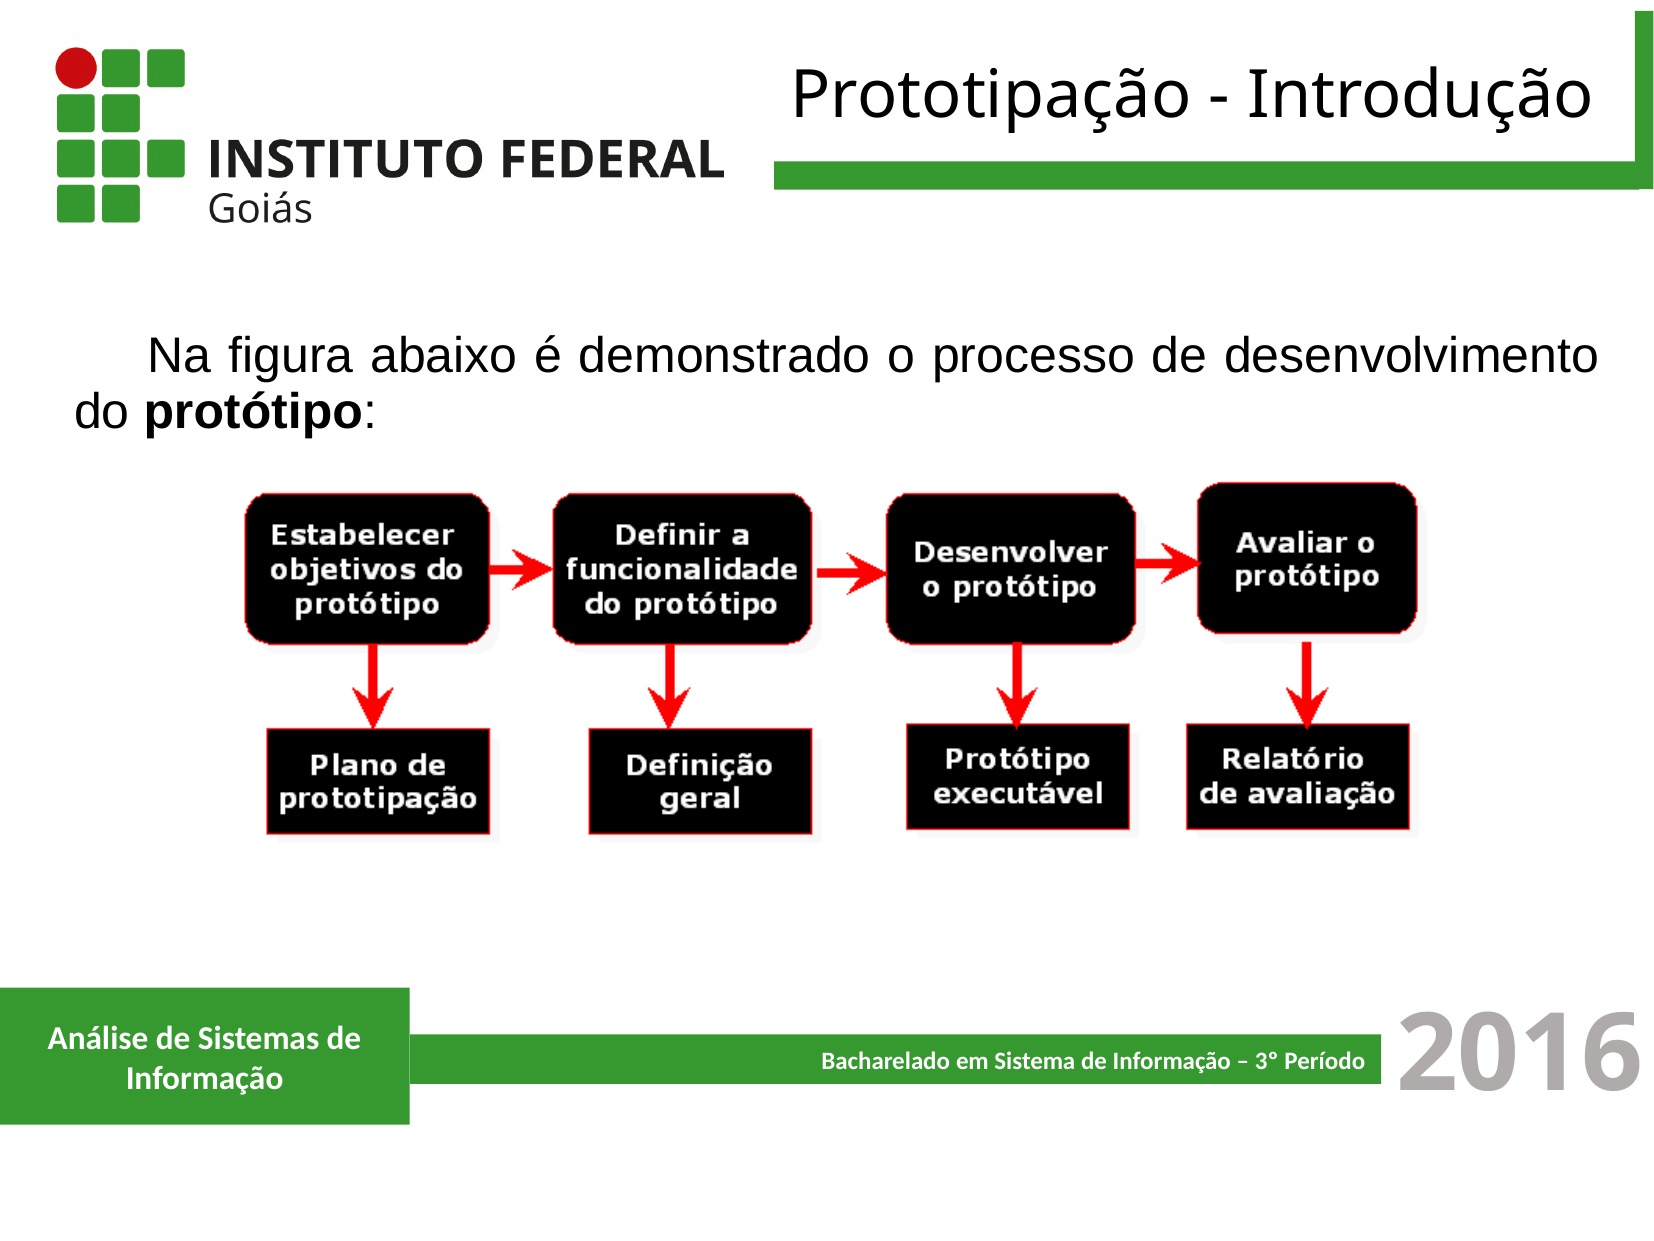

Prototipação - Introdução
	Na figura abaixo é demonstrado o processo de desenvolvimento do protótipo:
2016
Análise de Sistemas de Informação
Bacharelado em Sistema de Informação – 3º Período